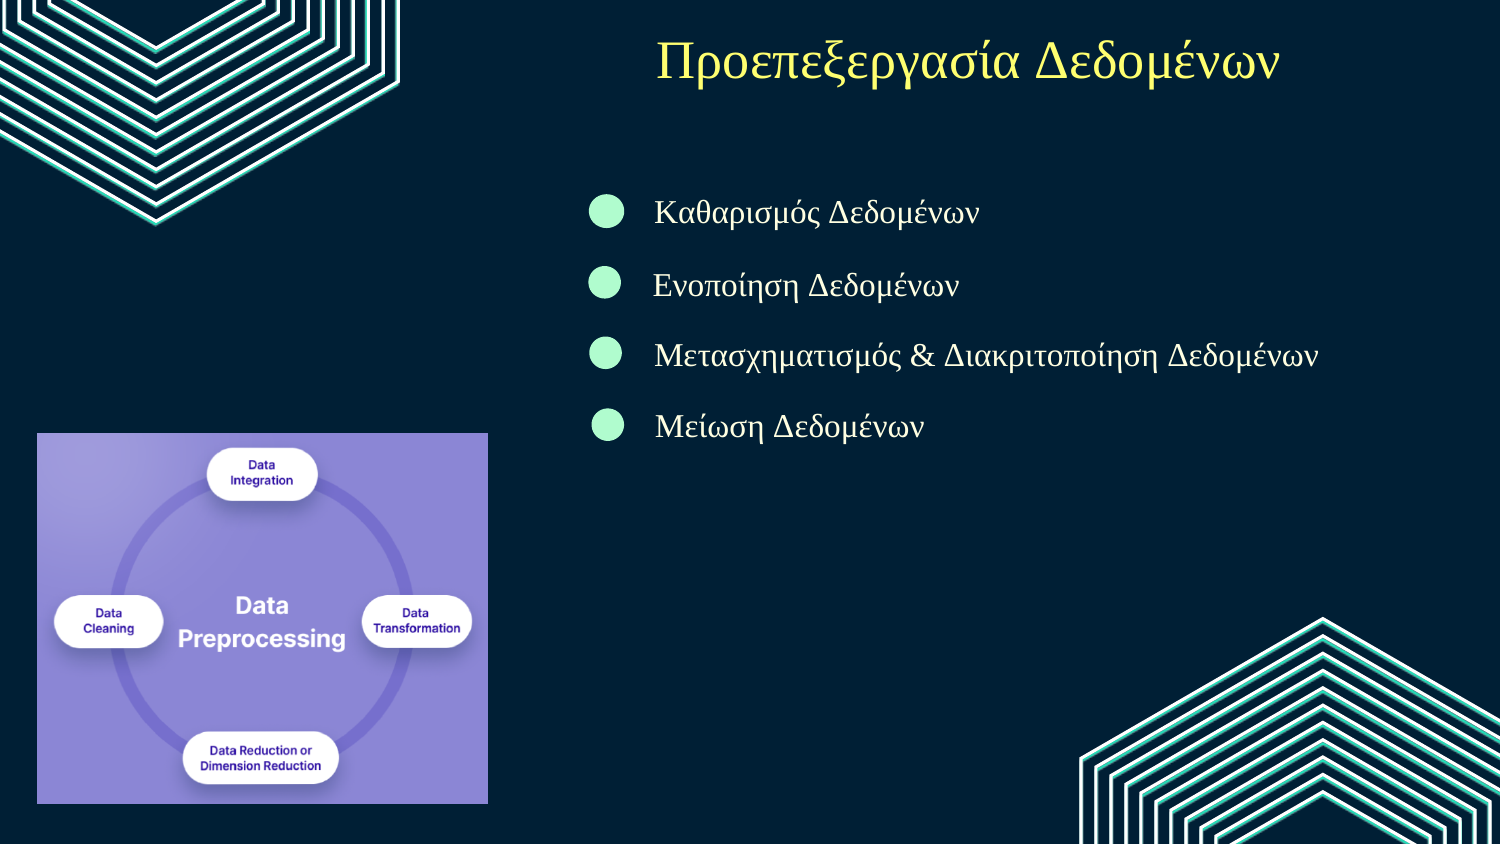

# Προεπεξεργασία Δεδομένων
         Καθαρισμός Δεδομένων
                    Ενοποίηση Δεδομένων
         Μετασχηματισμός & Διακριτοποίηση Δεδομένων
Μείωση Δεδομένων